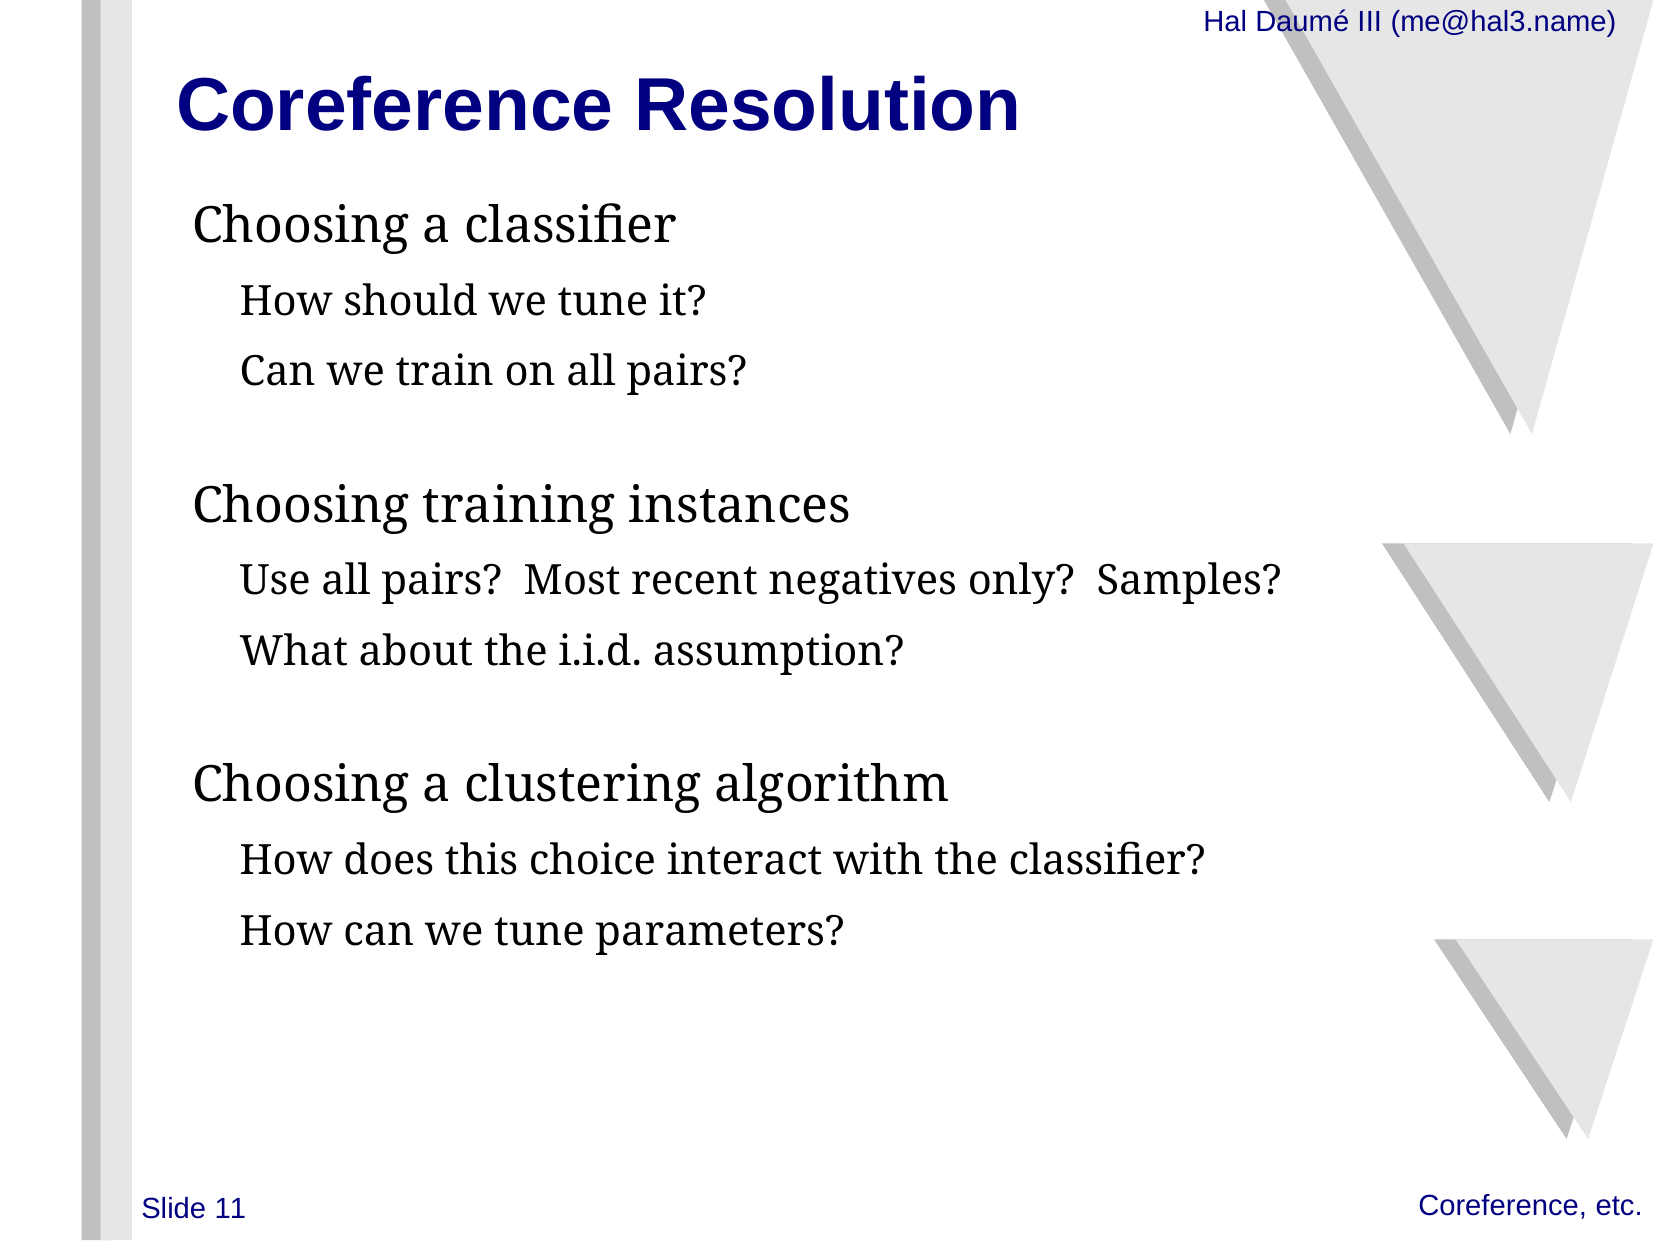

# Coreference Resolution
Choosing a classifier
How should we tune it?
Can we train on all pairs?
Choosing training instances
Use all pairs? Most recent negatives only? Samples?
What about the i.i.d. assumption?
Choosing a clustering algorithm
How does this choice interact with the classifier?
How can we tune parameters?